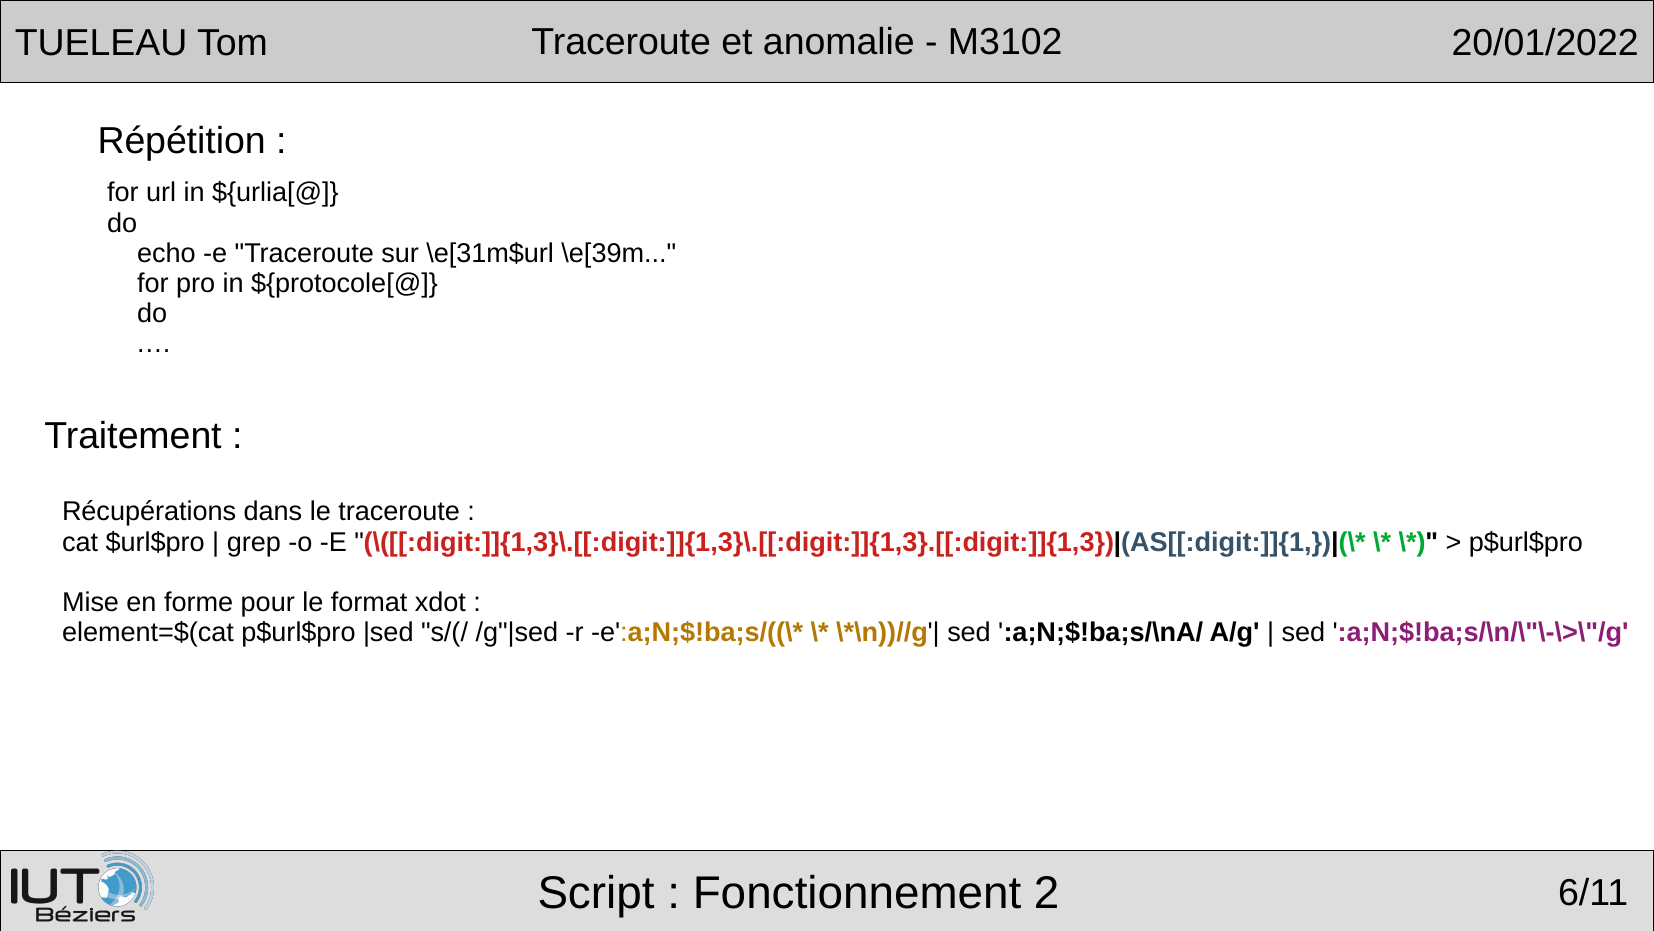

Répétition :
 for url in ${urlia[@]}
 do
 echo -e "Traceroute sur \e[31m$url \e[39m..."
 for pro in ${protocole[@]}
 do
	….
Traitement :
Récupérations dans le traceroute :
cat $url$pro | grep -o -E "(\([[:digit:]]{1,3}\.[[:digit:]]{1,3}\.[[:digit:]]{1,3}.[[:digit:]]{1,3})|(AS[[:digit:]]{1,})|(\* \* \*)" > p$url$pro
Mise en forme pour le format xdot :
element=$(cat p$url$pro |sed "s/(/ /g"|sed -r -e':a;N;$!ba;s/((\* \* \*\n))//g'| sed ':a;N;$!ba;s/\nA/ A/g' | sed ':a;N;$!ba;s/\n/\"\-\>\"/g'
Script : Fonctionnement 2